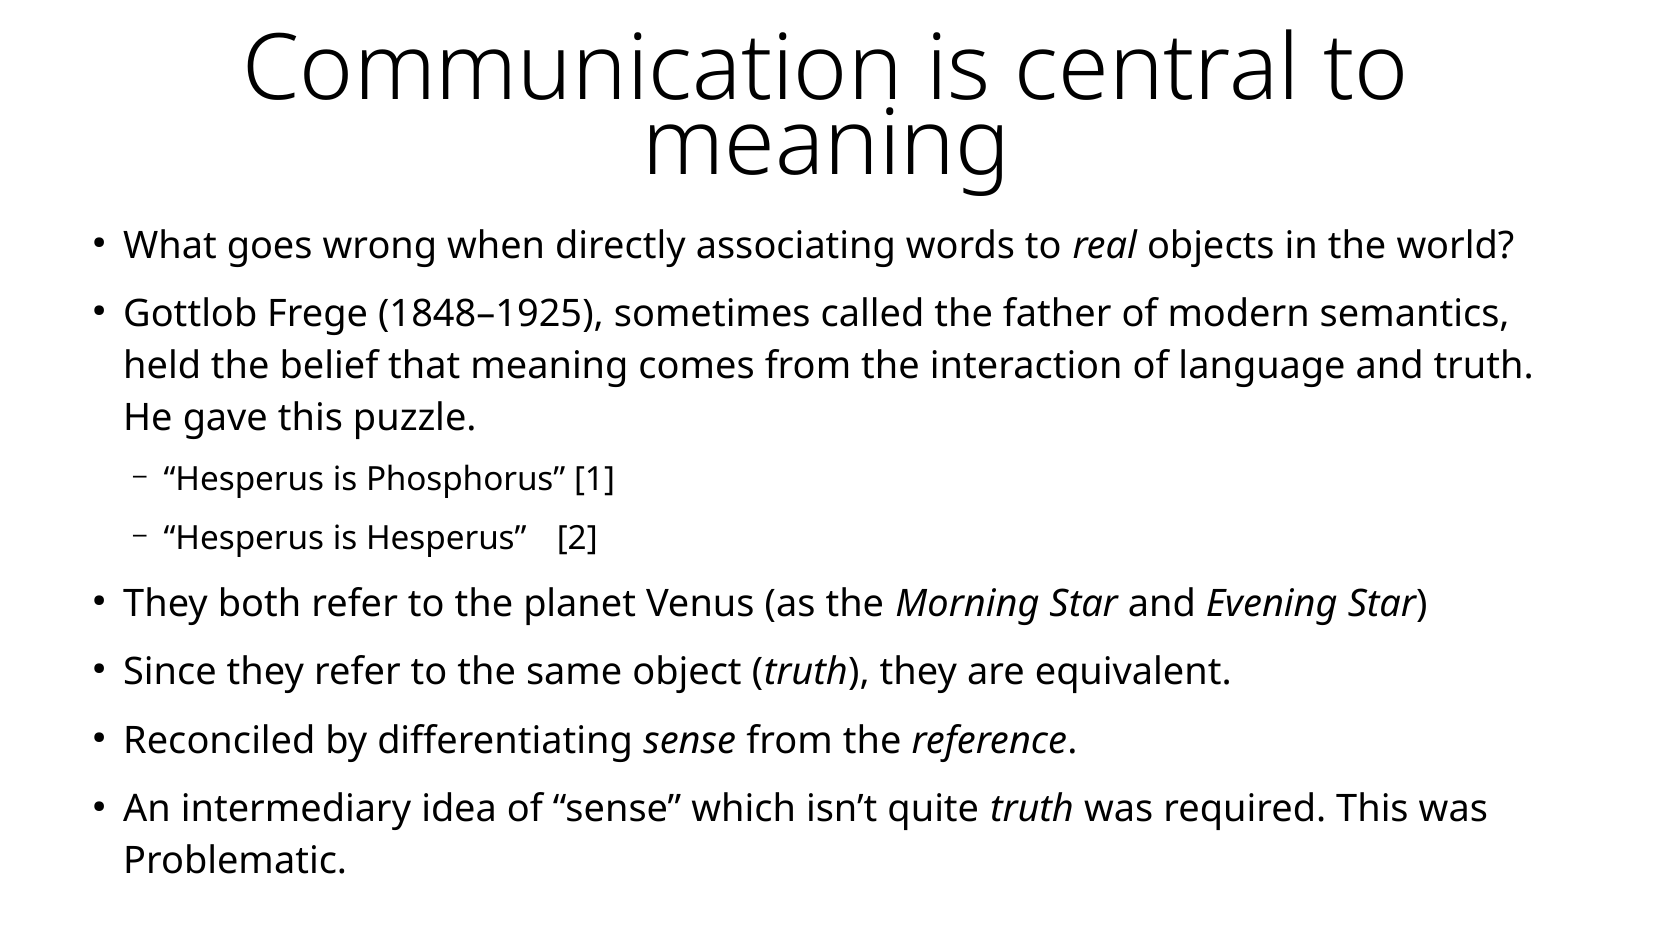

# Communication is central to meaning
What goes wrong when directly associating words to real objects in the world?
Gottlob Frege (1848–1925), sometimes called the father of modern semantics, held the belief that meaning comes from the interaction of language and truth. He gave this puzzle.
“Hesperus is Phosphorus” [1]
“Hesperus is Hesperus”	 [2]
They both refer to the planet Venus (as the Morning Star and Evening Star)
Since they refer to the same object (truth), they are equivalent.
Reconciled by differentiating sense from the reference.
An intermediary idea of “sense” which isn’t quite truth was required. This was Problematic.